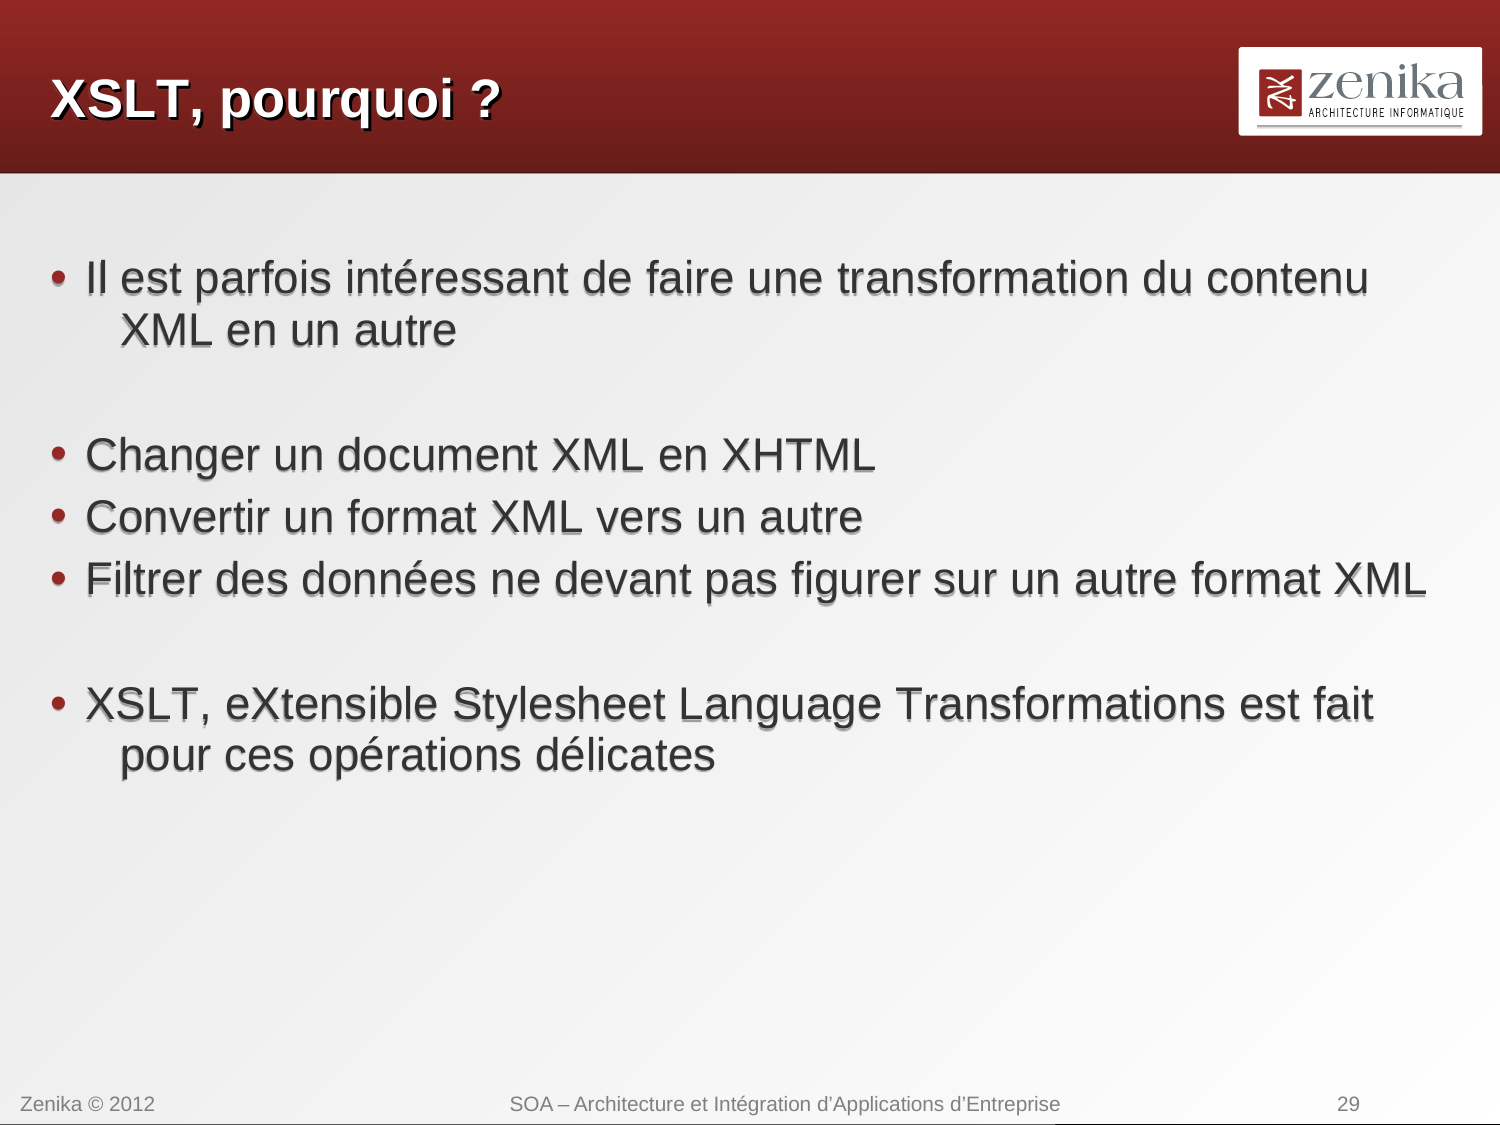

# XSLT, pourquoi ?
Il est parfois intéressant de faire une transformation du contenu XML en un autre
Changer un document XML en XHTML
Convertir un format XML vers un autre
Filtrer des données ne devant pas figurer sur un autre format XML
XSLT, eXtensible Stylesheet Language Transformations est fait pour ces opérations délicates